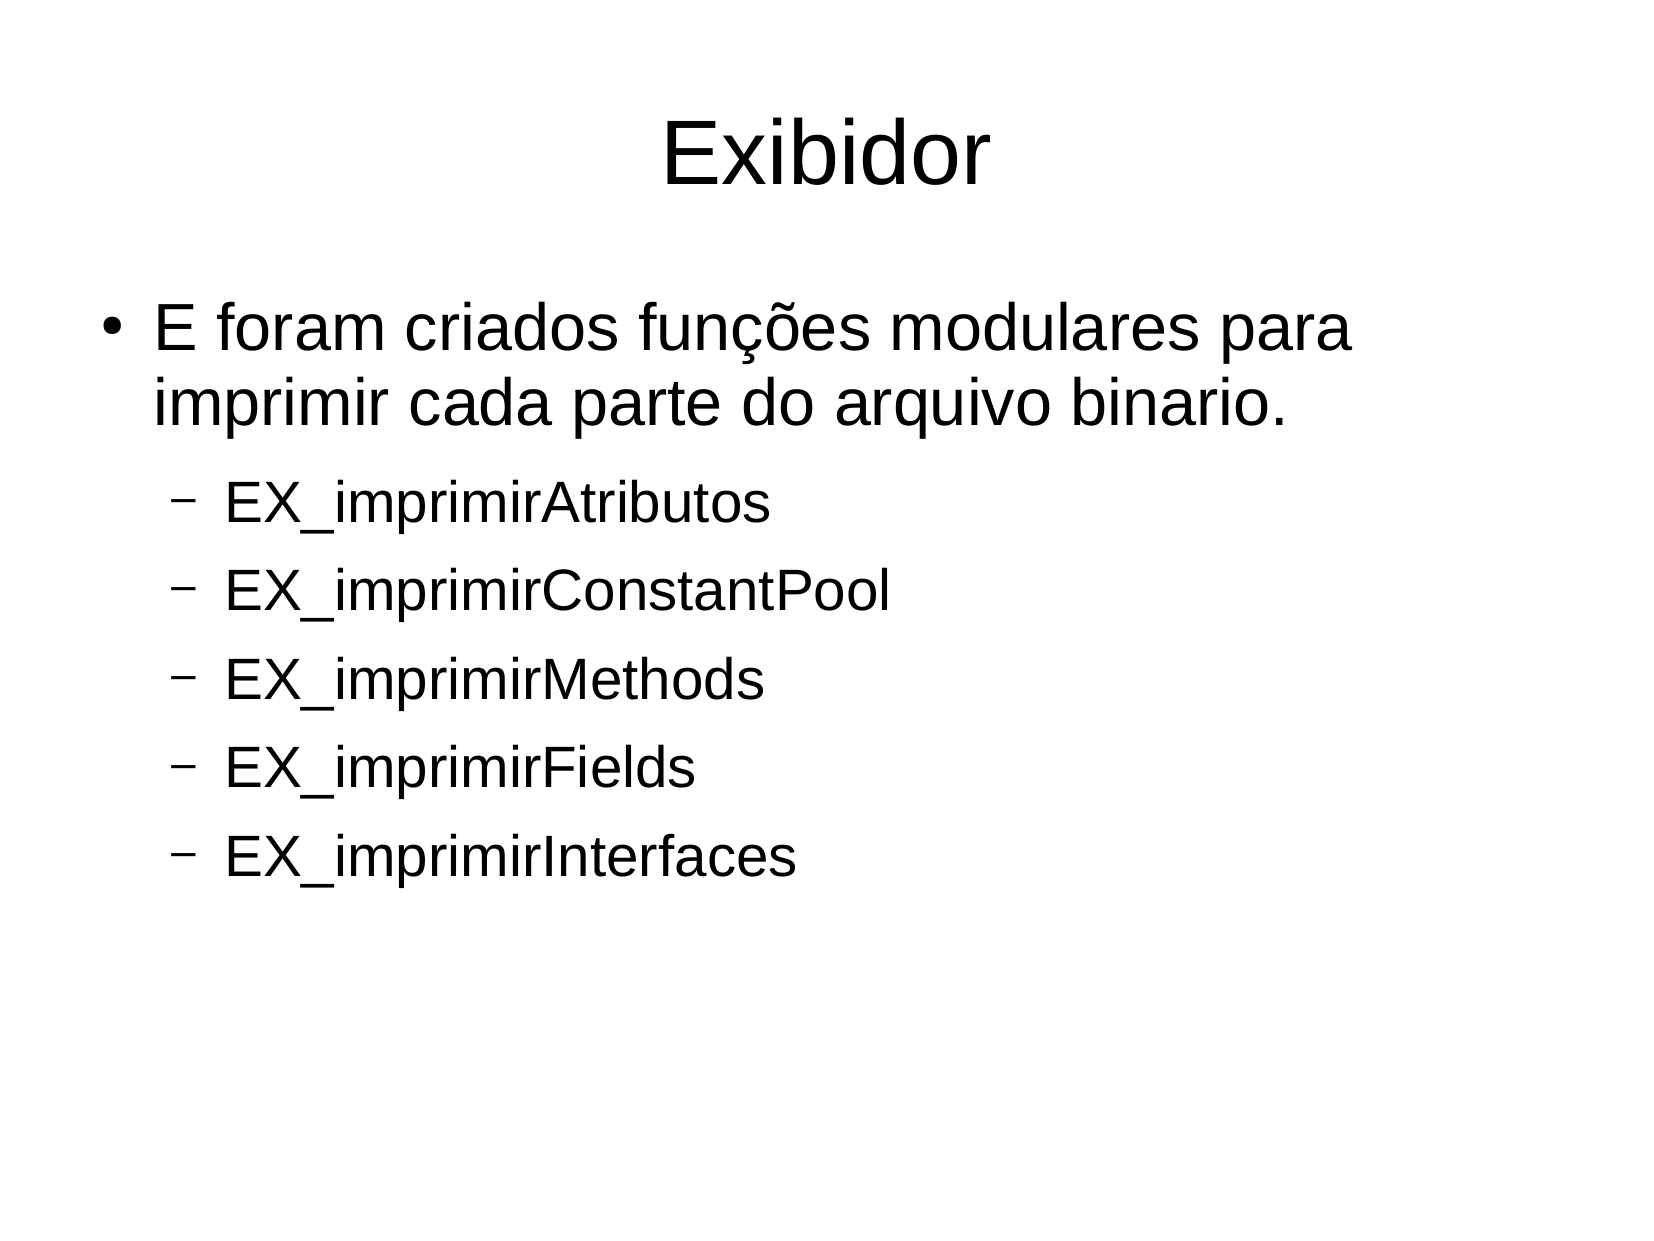

# Exibidor
E foram criados funções modulares para imprimir cada parte do arquivo binario.
EX_imprimirAtributos
EX_imprimirConstantPool
EX_imprimirMethods
EX_imprimirFields
EX_imprimirInterfaces